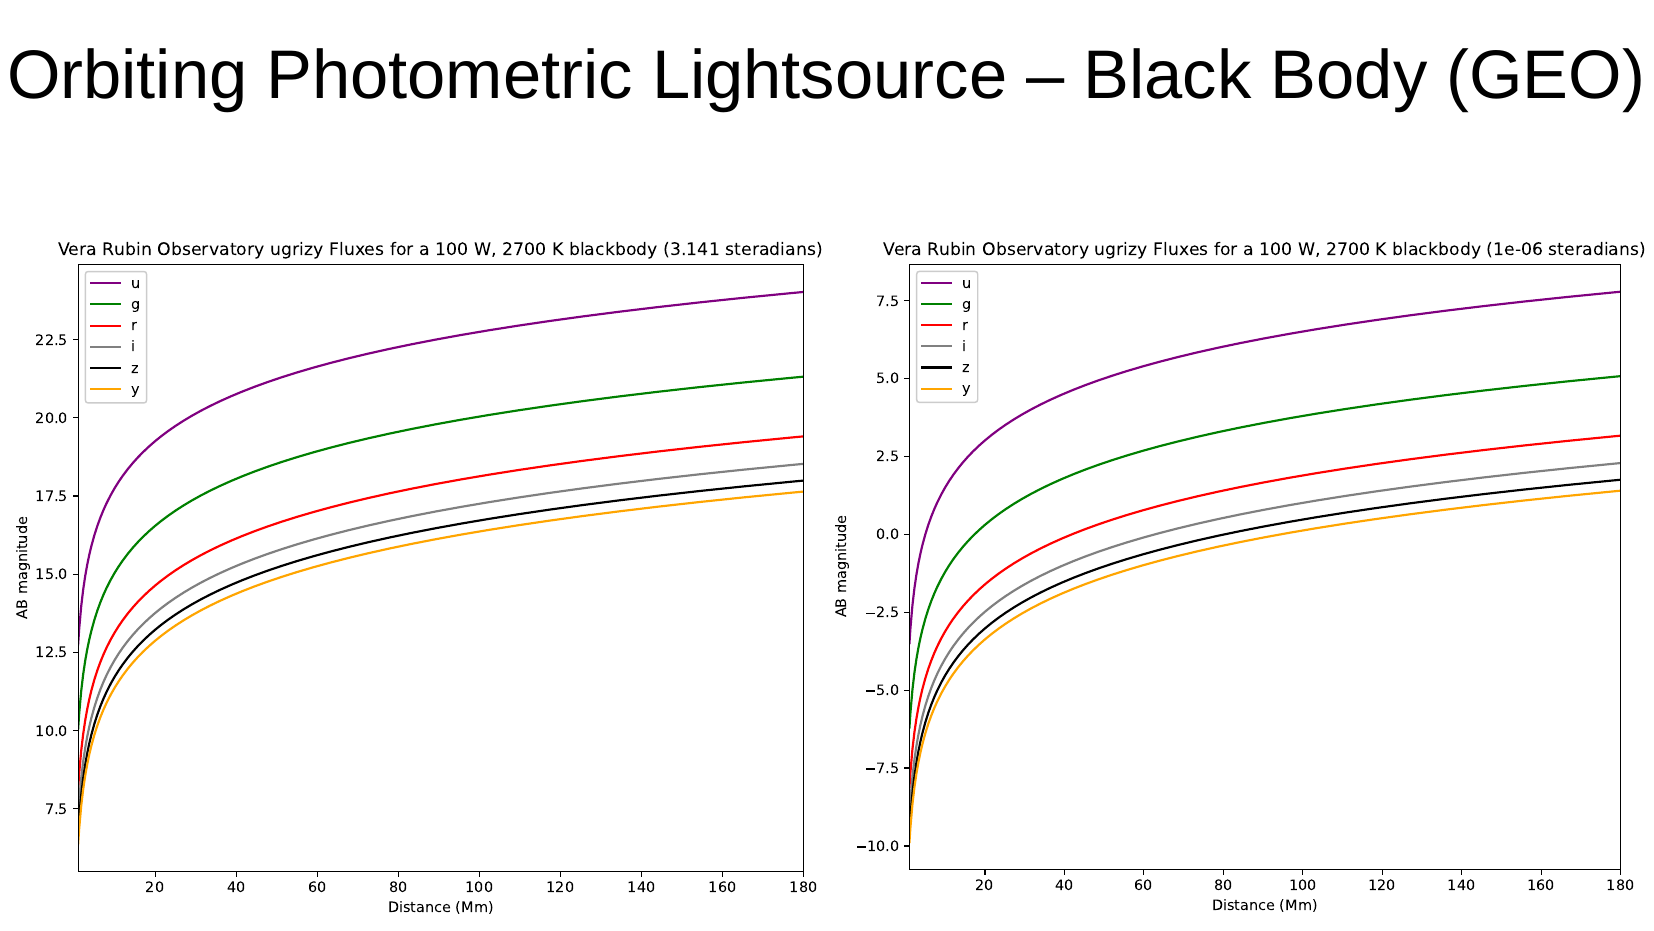

# Orbiting Photometric Lightsource – Black Body (GEO)